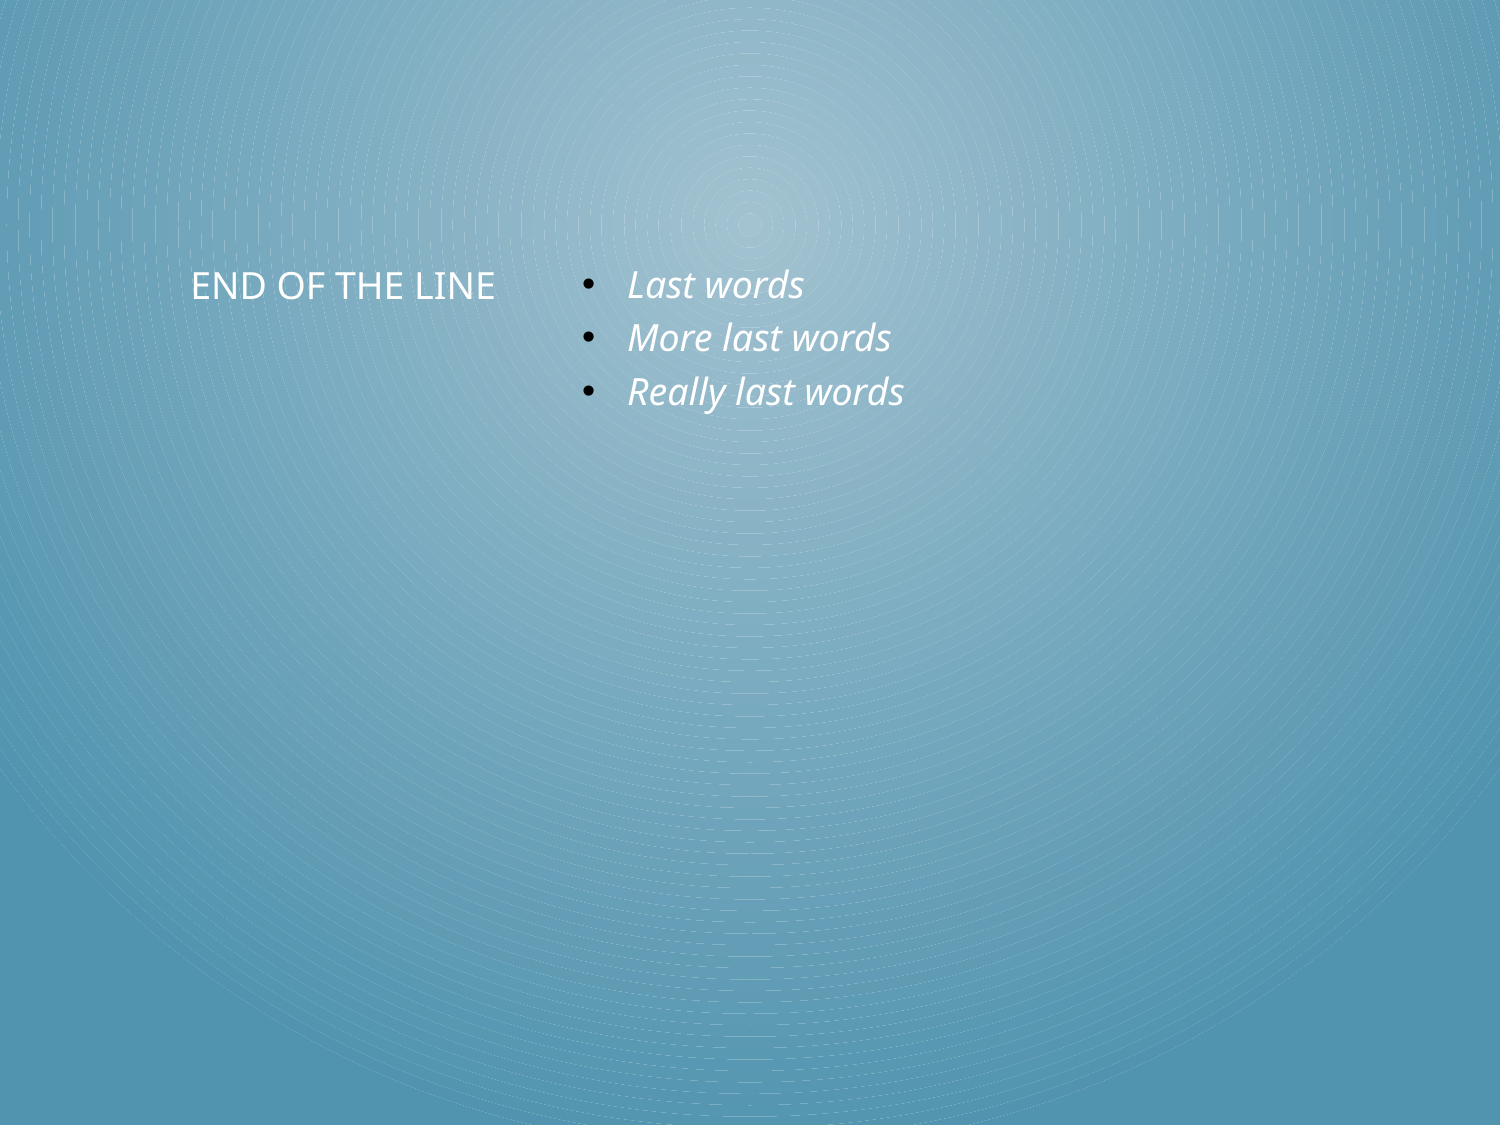

# Last words
More last words
Really last words
End of the line